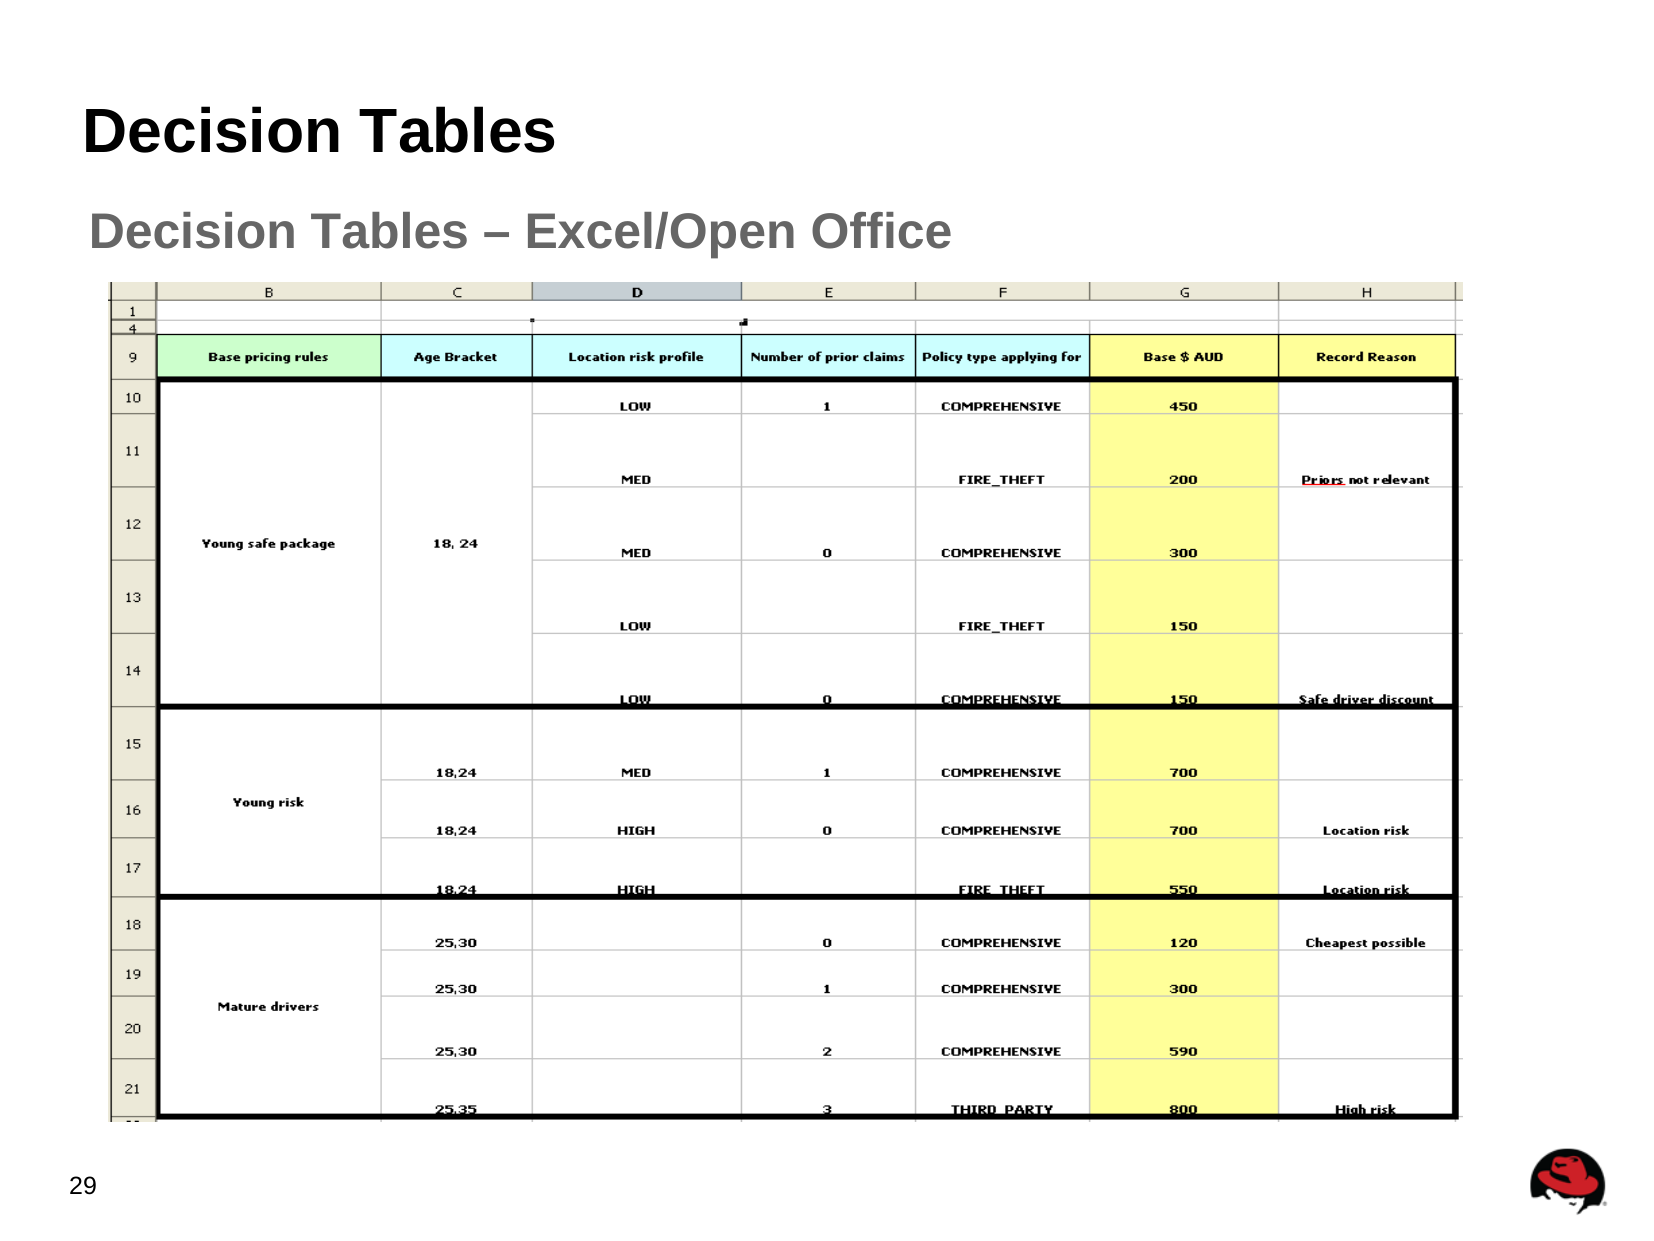

# Decision Tables
Decision Tables – Excel/Open Office